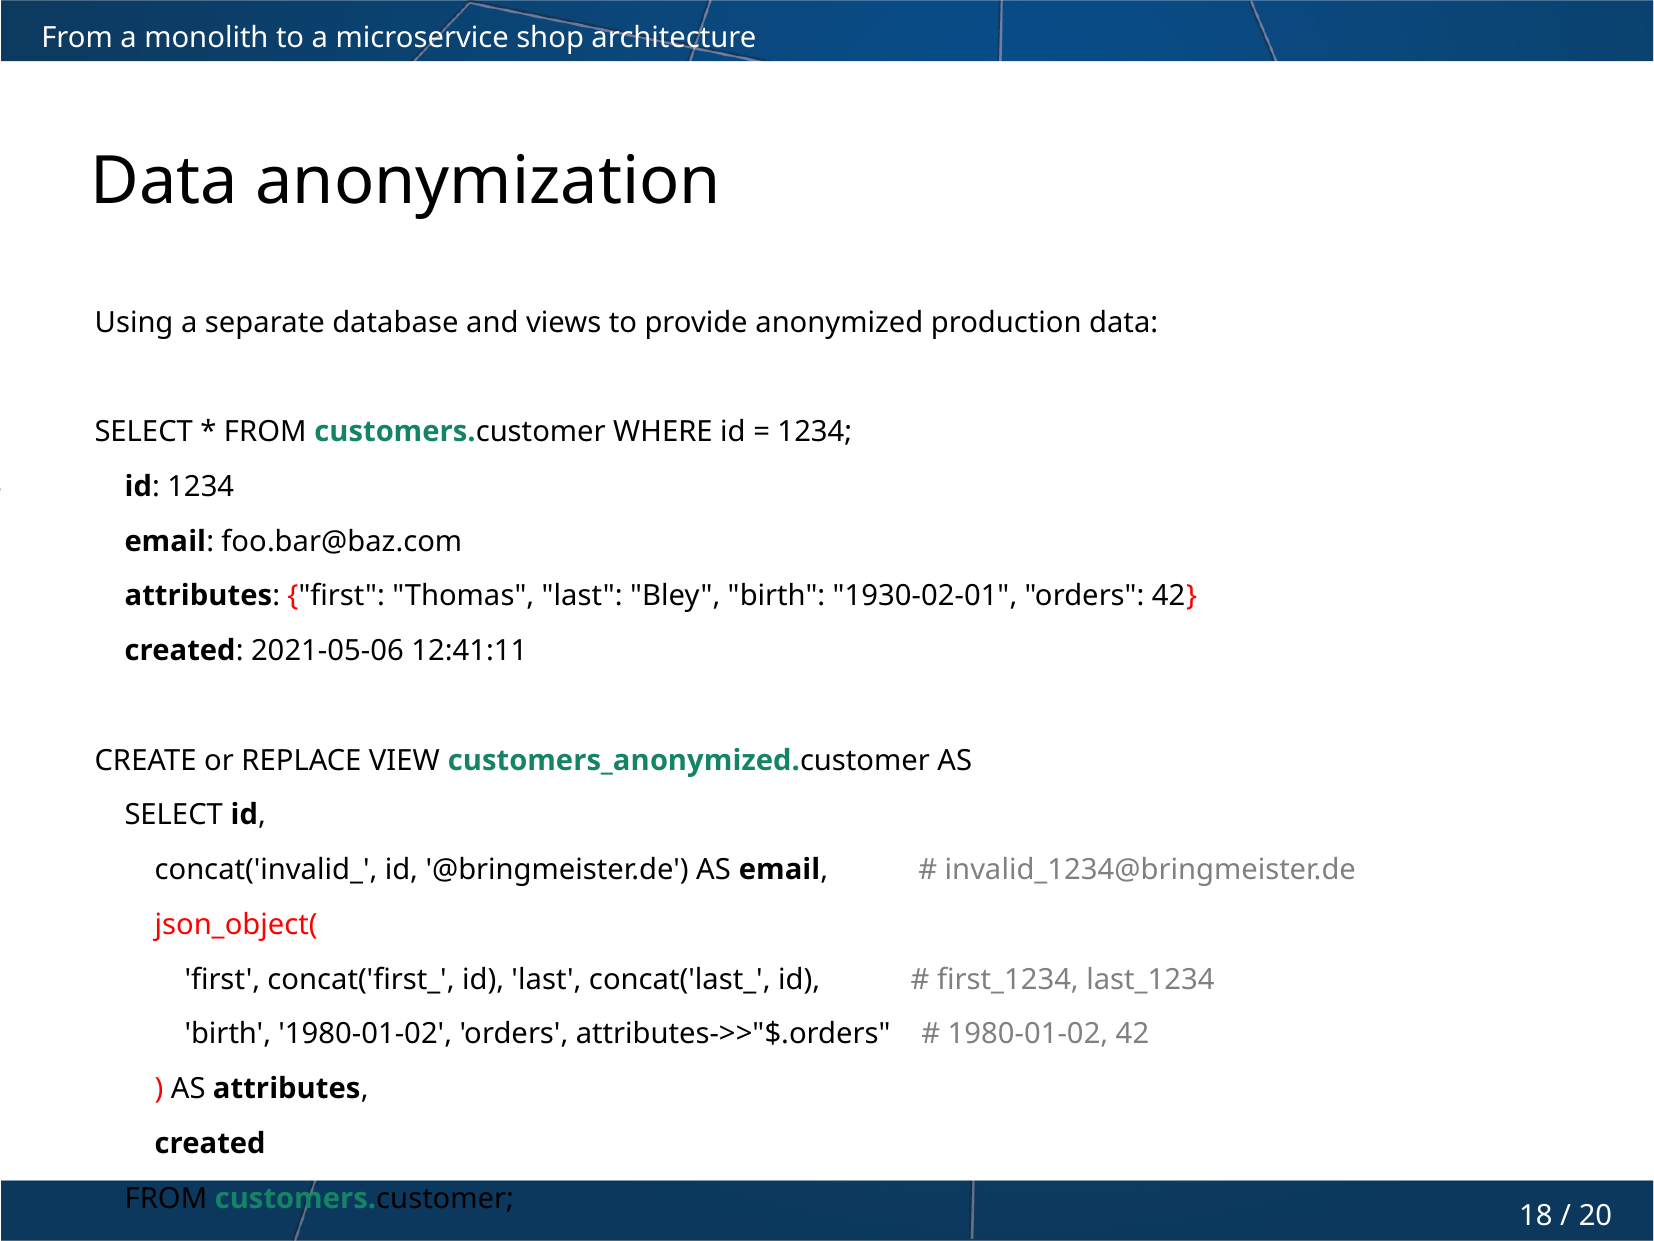

From a monolith to a microservice shop architecture
# Data anonymization
Using a separate database and views to provide anonymized production data:
SELECT * FROM customers.customer WHERE id = 1234;
 id: 1234
 email: foo.bar@baz.com
 attributes: {"first": "Thomas", "last": "Bley", "birth": "1930-02-01", "orders": 42}
 created: 2021-05-06 12:41:11
CREATE or REPLACE VIEW customers_anonymized.customer AS
 SELECT id,
 concat('invalid_', id, '@bringmeister.de') AS email, # invalid_1234@bringmeister.de
 json_object(
 'first', concat('first_', id), 'last', concat('last_', id), # first_1234, last_1234
 'birth', '1980-01-02', 'orders', attributes->>"$.orders" # 1980-01-02, 42
 ) AS attributes,
 created
 FROM customers.customer;
18